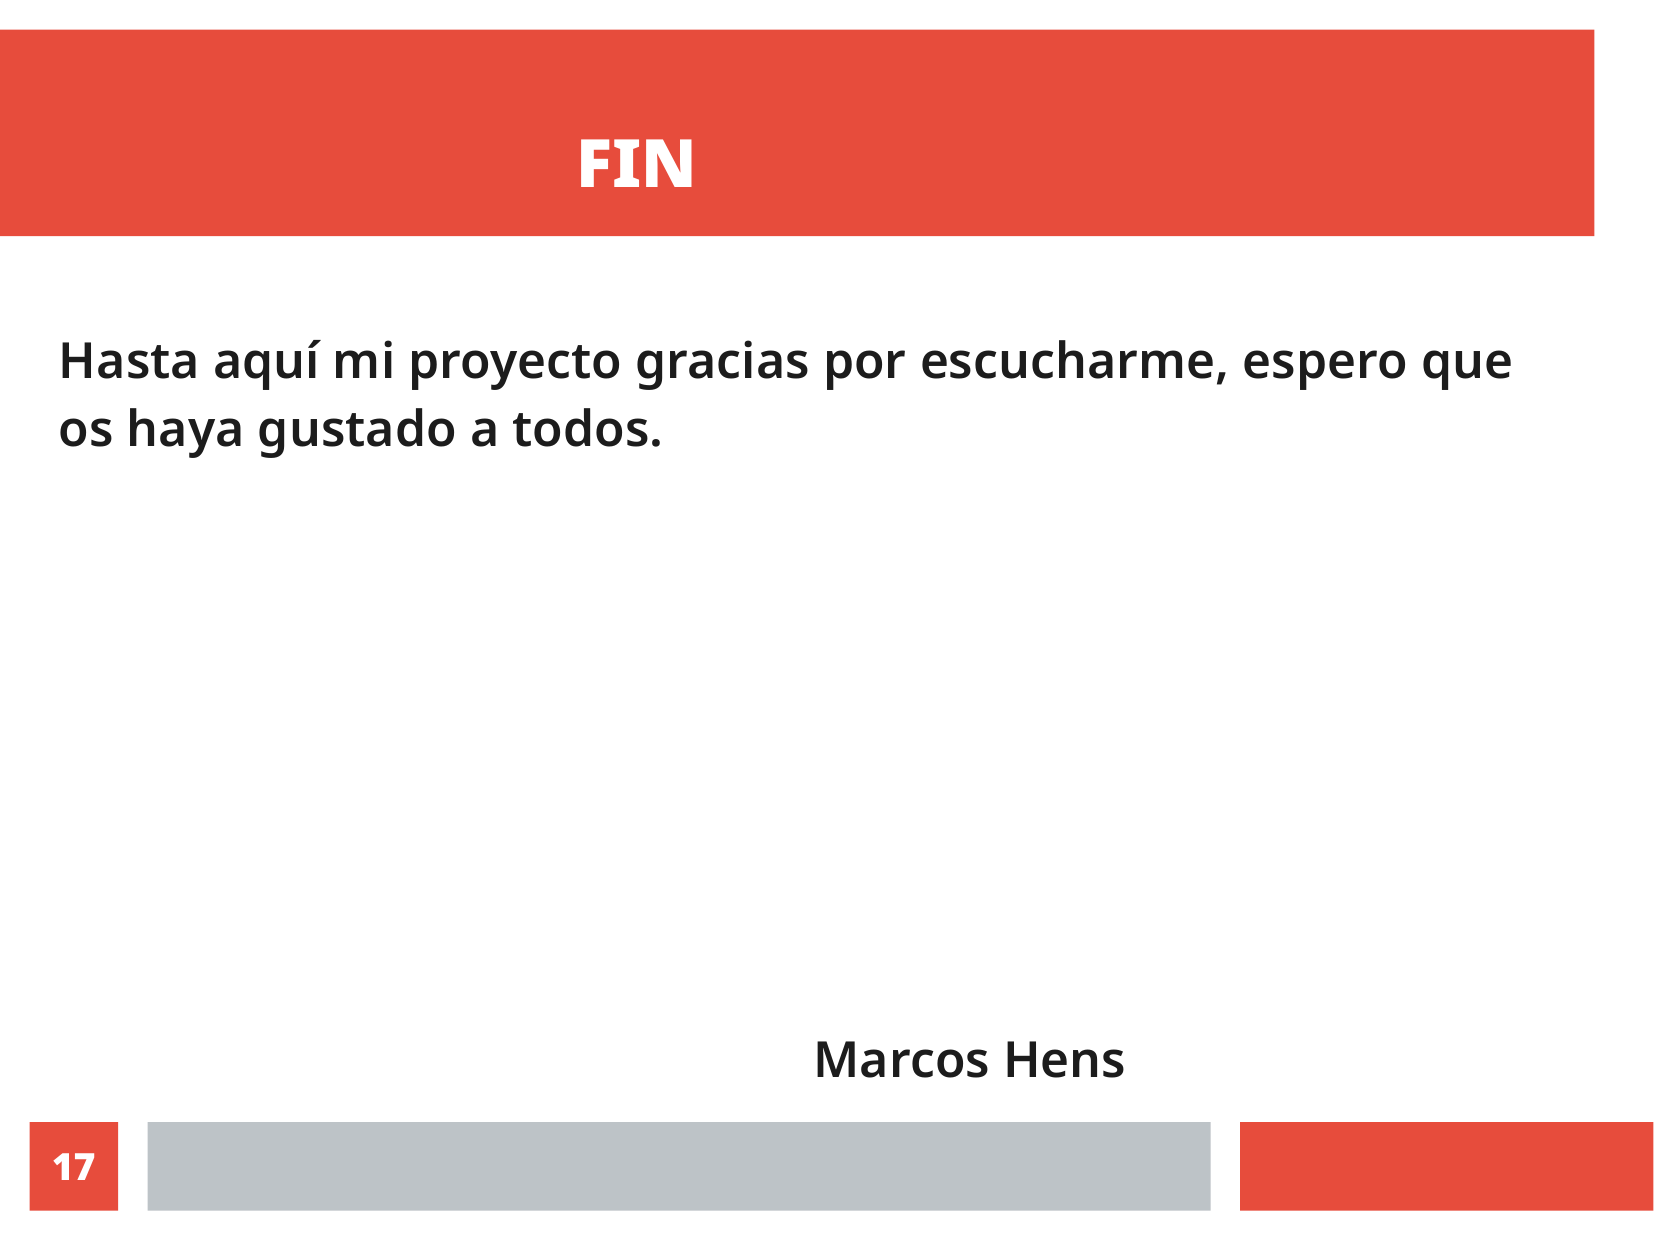

# FIN
Hasta aquí mi proyecto gracias por escucharme, espero que os haya gustado a todos.
 Marcos Hens
17